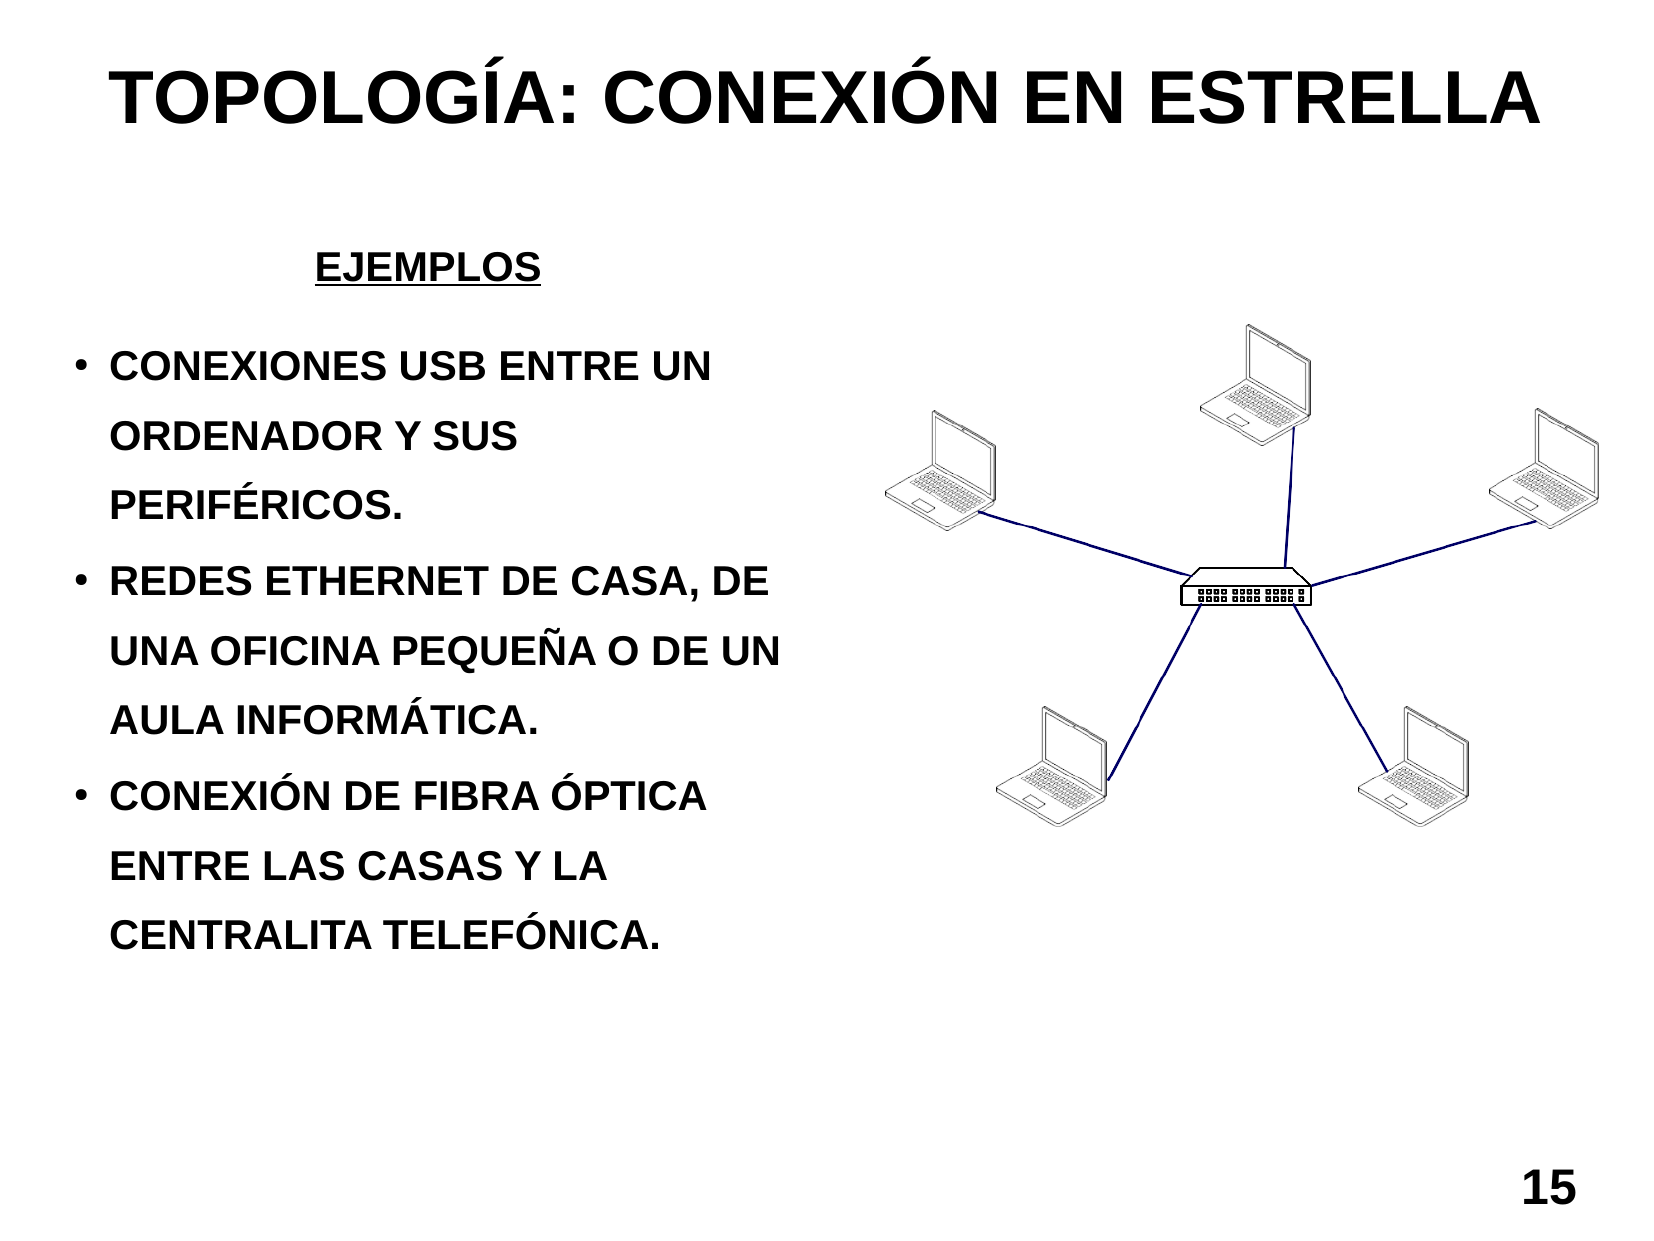

# TOPOLOGÍA: CONEXIÓN EN ESTRELLA
EJEMPLOS
CONEXIONES USB ENTRE UN ORDENADOR Y SUS PERIFÉRICOS.
REDES ETHERNET DE CASA, DE UNA OFICINA PEQUEÑA O DE UN AULA INFORMÁTICA.
CONEXIÓN DE FIBRA ÓPTICA ENTRE LAS CASAS Y LA CENTRALITA TELEFÓNICA.